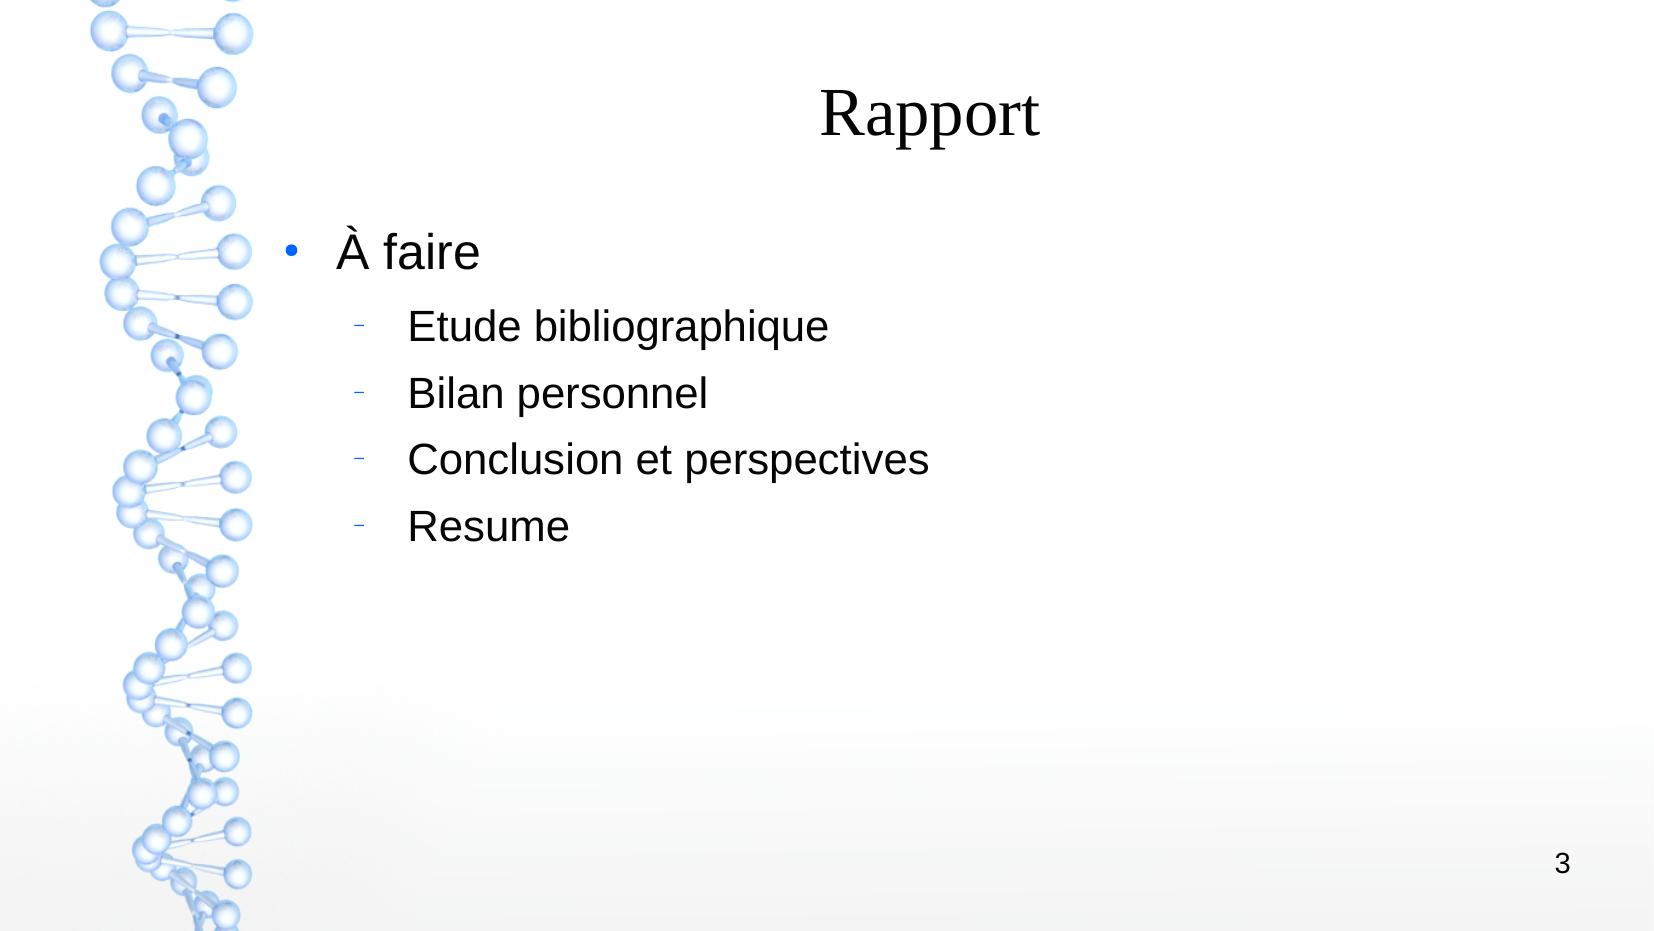

# Rapport
À faire
Etude bibliographique
Bilan personnel
Conclusion et perspectives
Resume
3